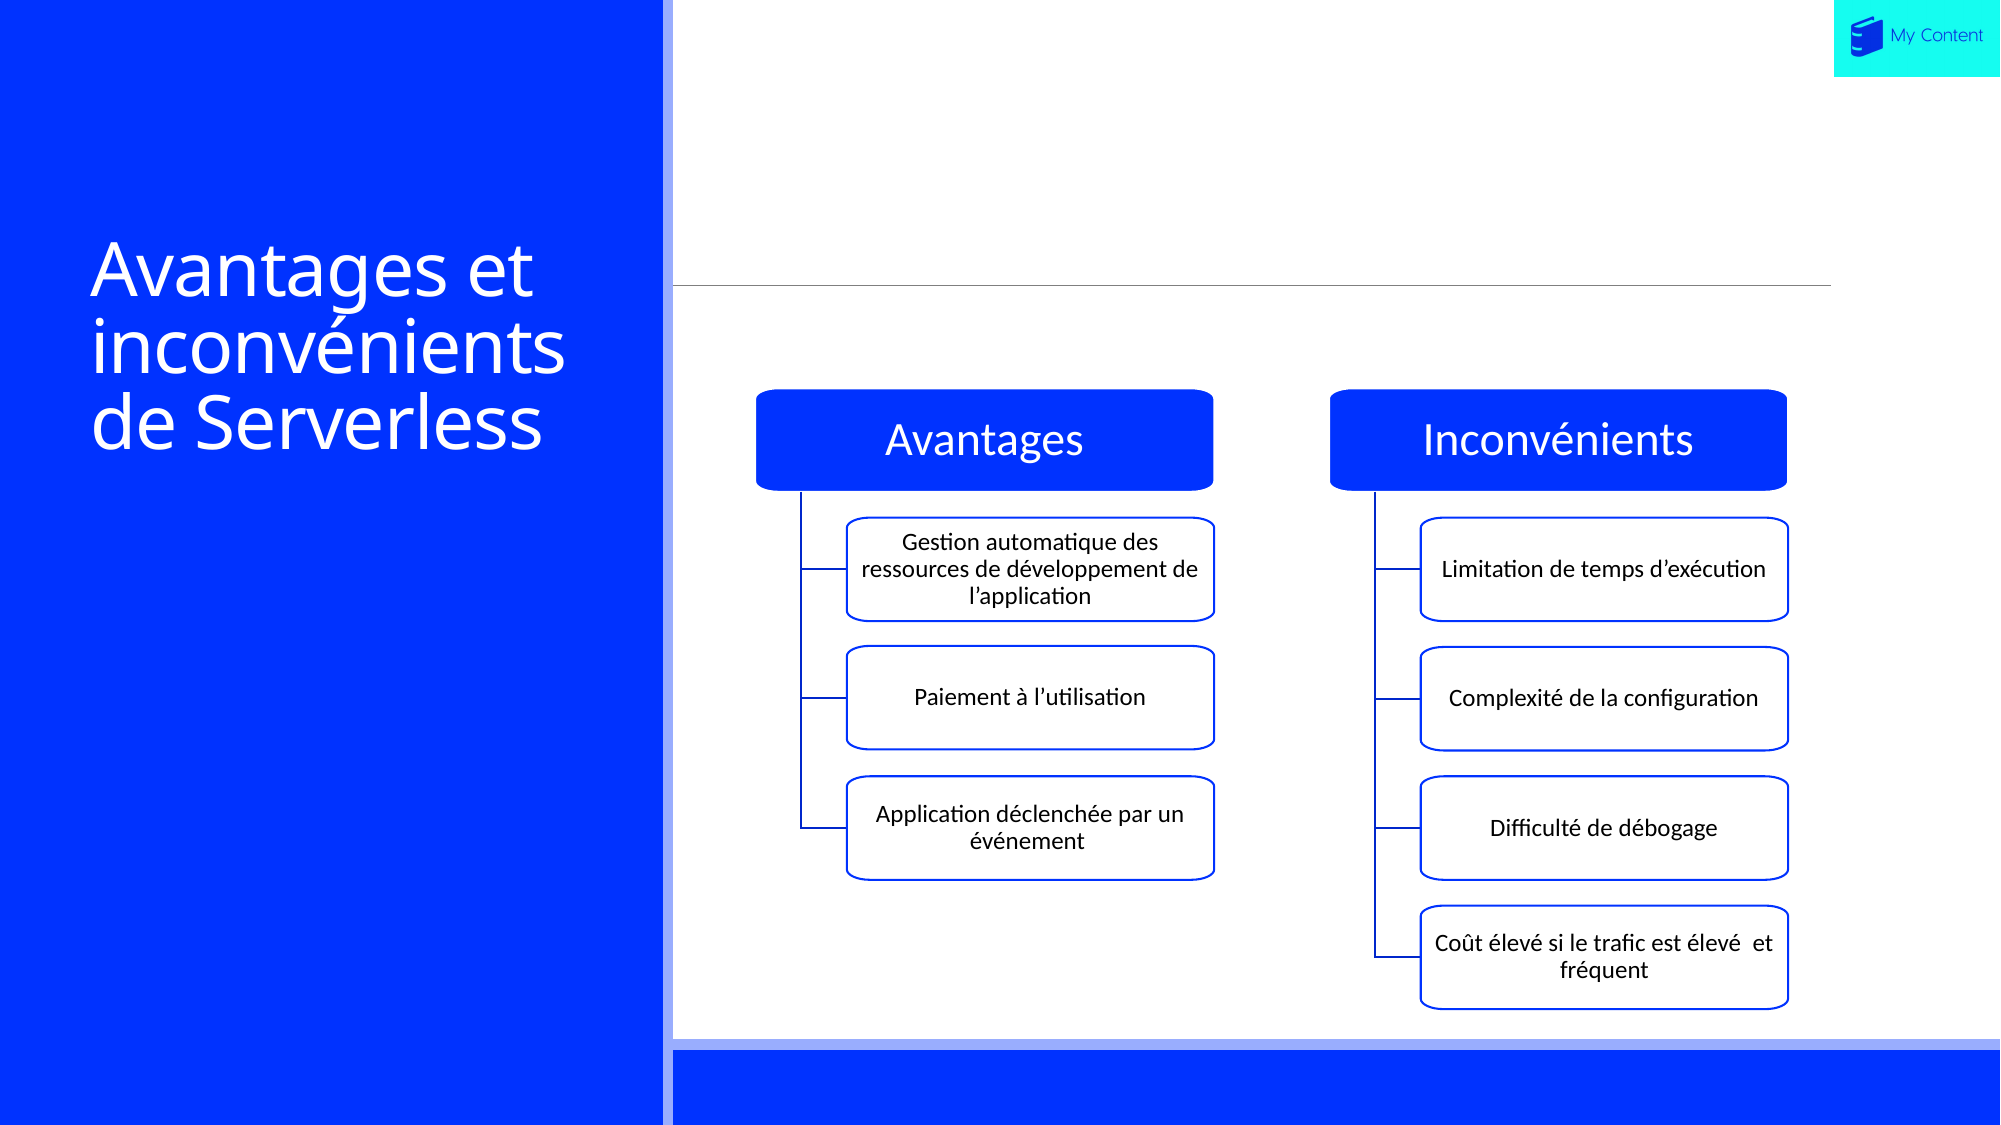

# Avantages et inconvénients de Serverless
Avantages
Inconvénients
Gestion automatique des ressources de développement de l’application
Limitation de temps d’exécution
Paiement à l’utilisation
Complexité de la configuration
Application déclenchée par un événement
Difficulté de débogage
Coût élevé si le trafic est élevé et fréquent